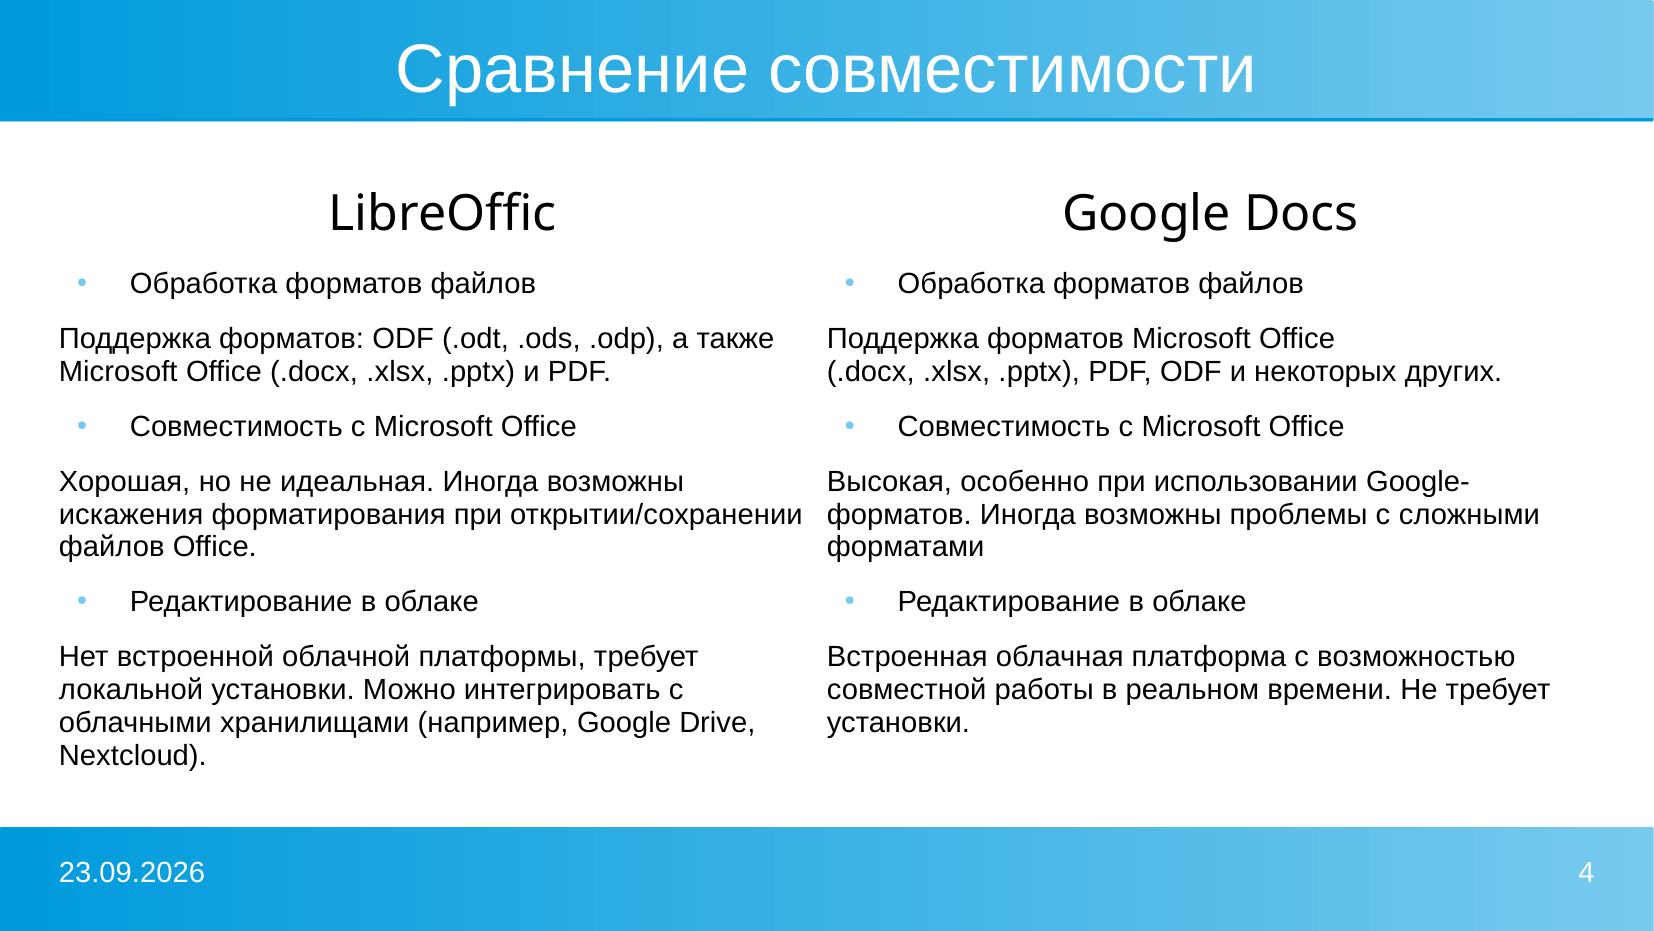

# Сравнение совместимости
LibreOffic
Обработка форматов файлов
Поддержка форматов: ODF (.odt, .ods, .odp), а также Microsoft Office (.docx, .xlsx, .pptx) и PDF.
Совместимость с Microsoft Office
Хорошая, но не идеальная. Иногда возможны искажения форматирования при открытии/сохранении файлов Office.
Редактирование в облаке
Нет встроенной облачной платформы, требует локальной установки. Можно интегрировать с облачными хранилищами (например, Google Drive, Nextcloud).
Google Docs
Обработка форматов файлов
Поддержка форматов Microsoft Office (.docx, .xlsx, .pptx), PDF, ODF и некоторых других.
Совместимость с Microsoft Office
Высокая, особенно при использовании Google-форматов. Иногда возможны проблемы с сложными форматами
Редактирование в облаке
Встроенная облачная платформа с возможностью совместной работы в реальном времени. Не требует установки.
4